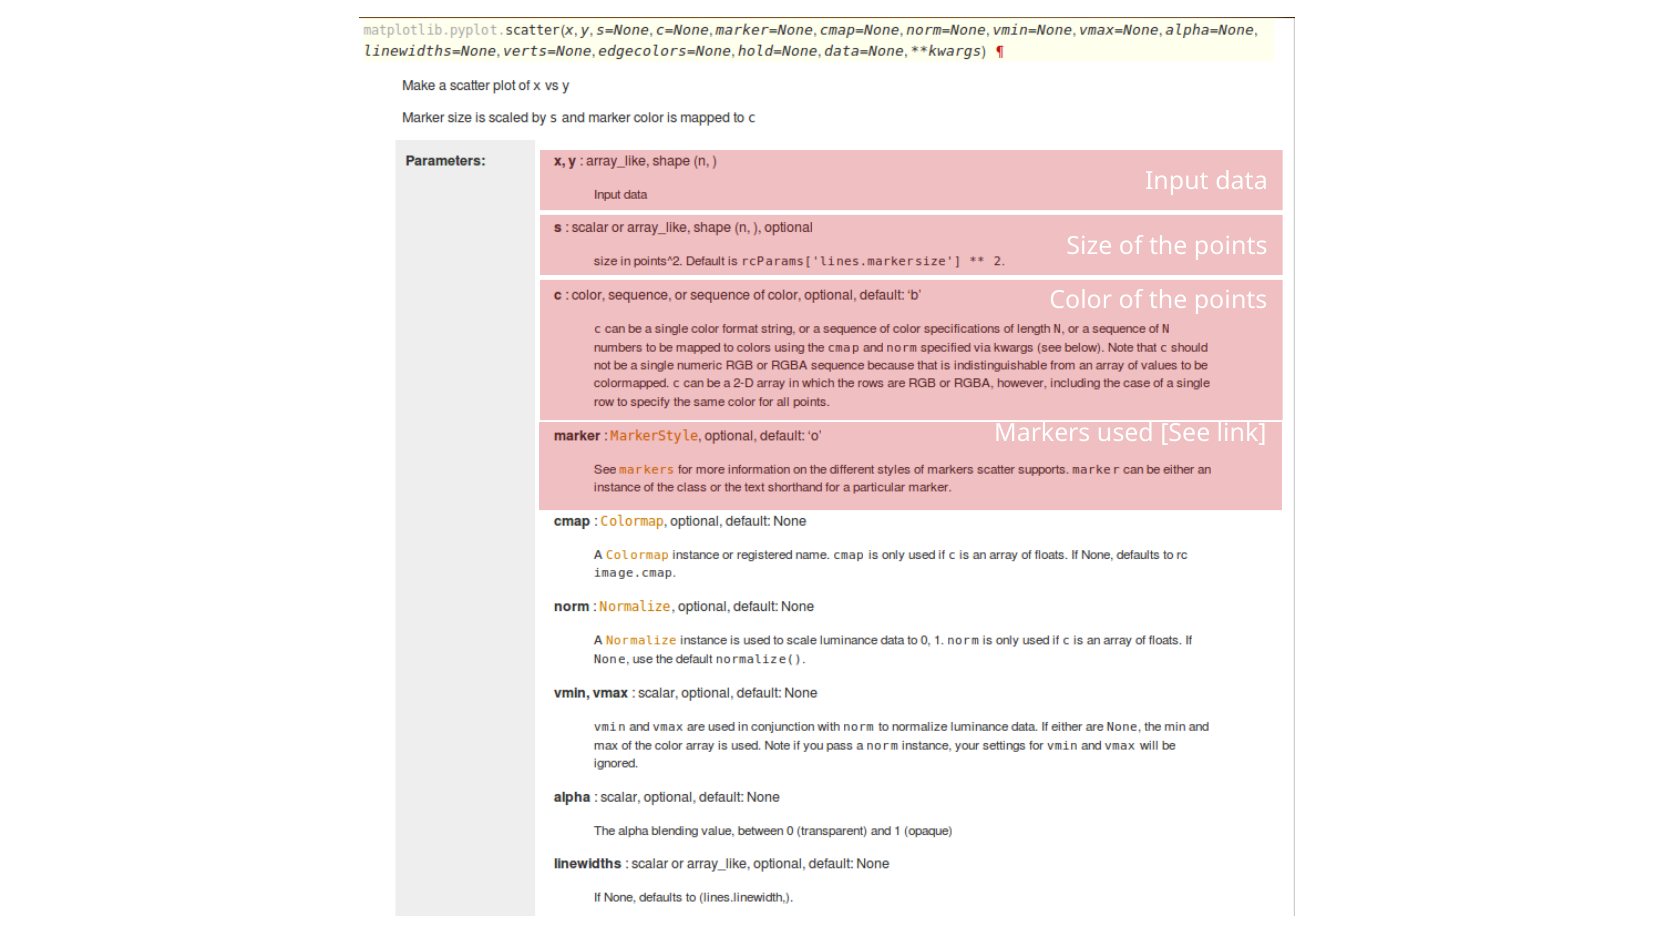

#
Input data
Size of the points
Color of the points
Markers used [See link]